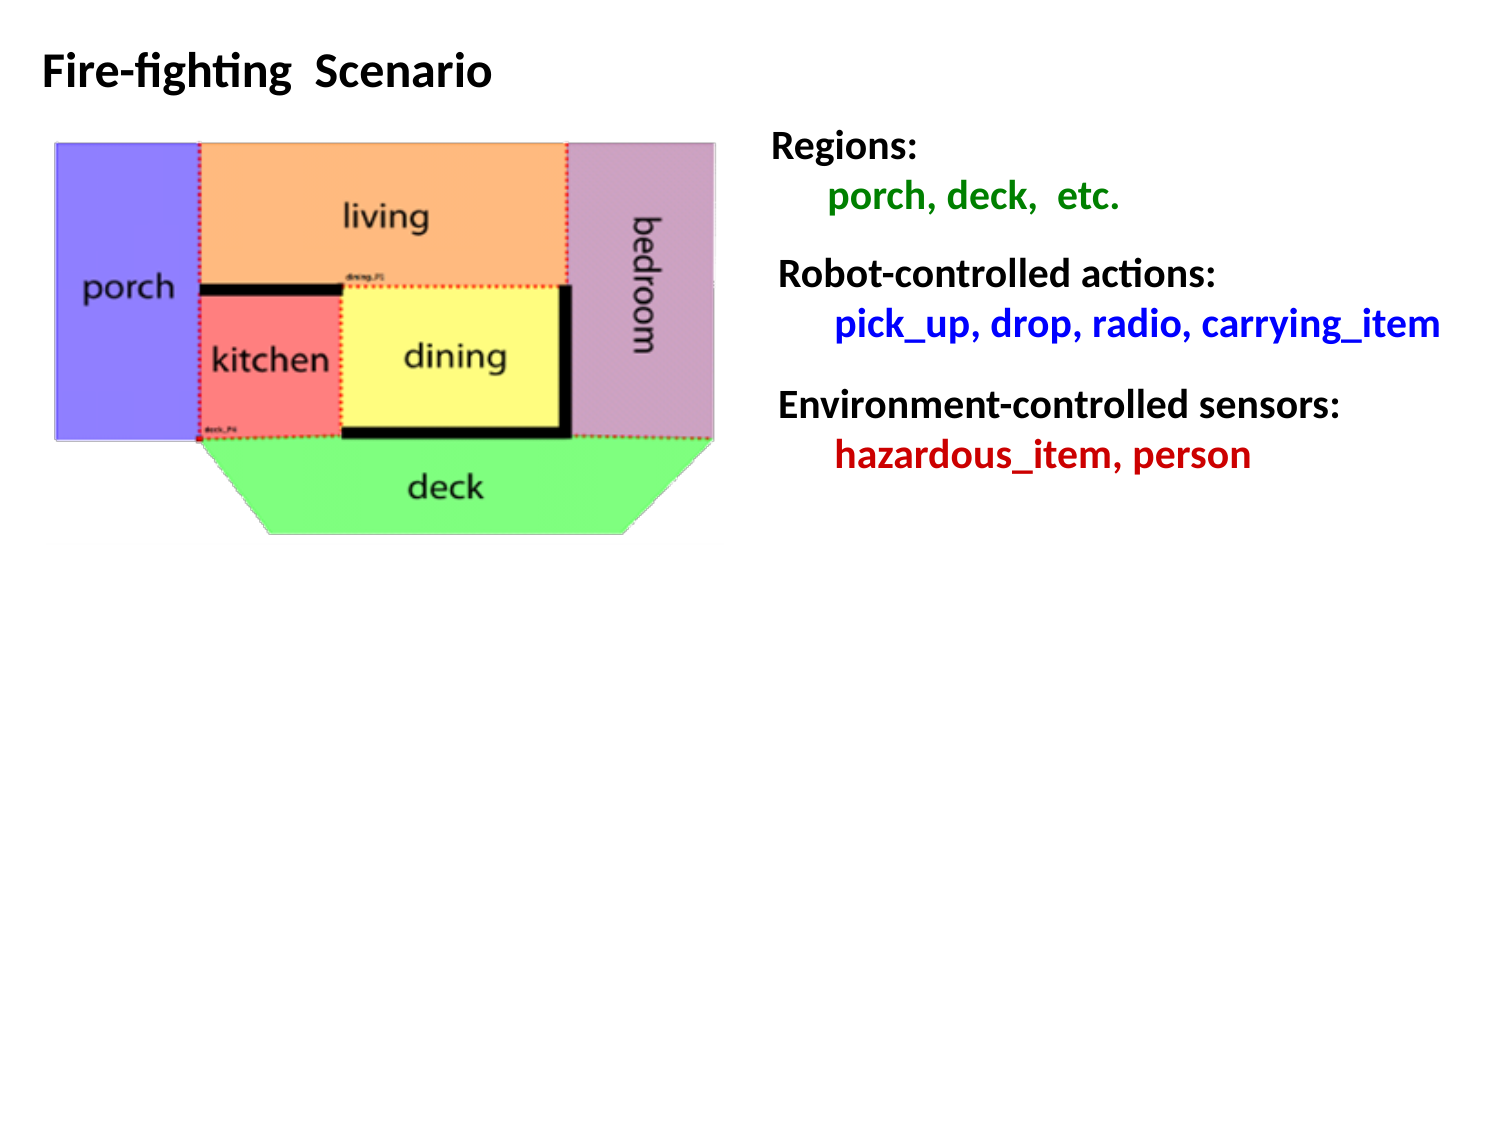

Fire-fighting Scenario
Regions:
porch, deck, etc.
Robot-controlled actions:
pick_up, drop, radio, carrying_item
Environment-controlled sensors:
hazardous_item, person